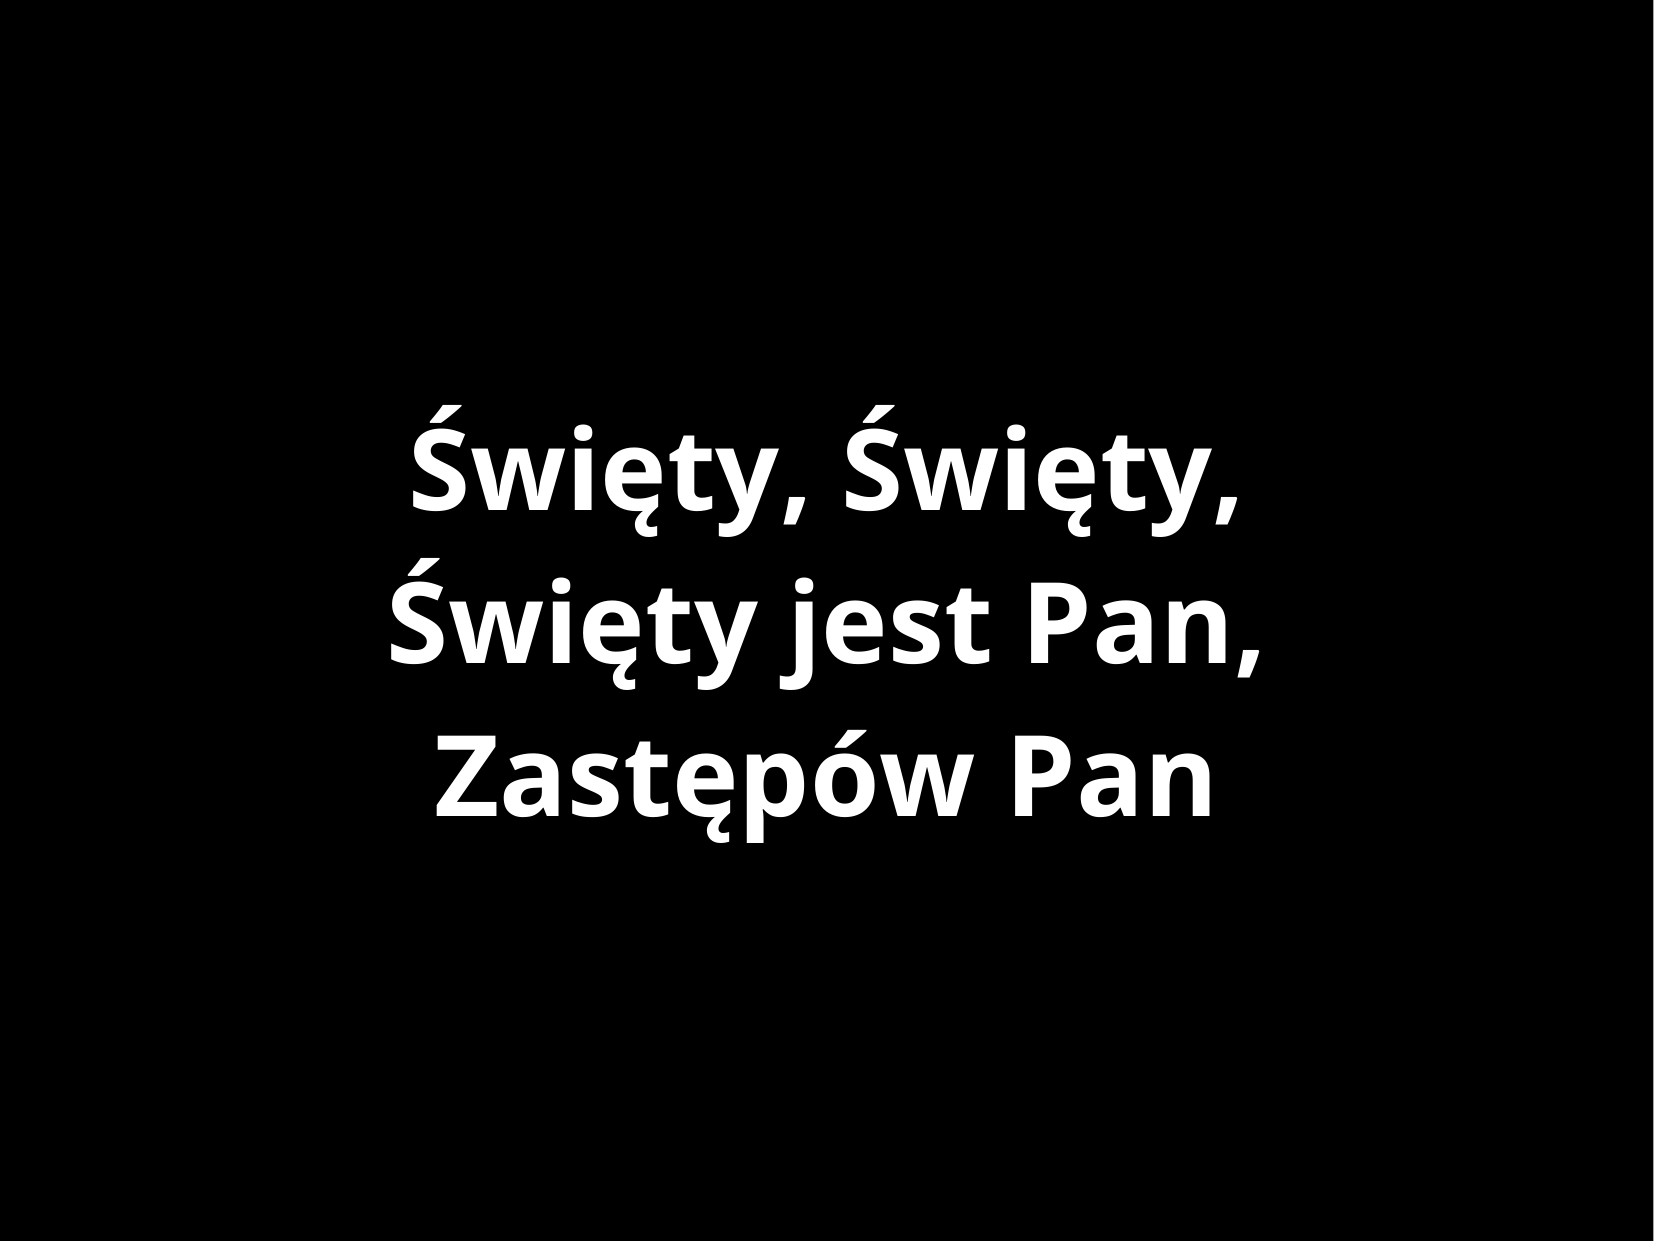

# Święty, Święty, Święty jest Pan, Zastępów Pan